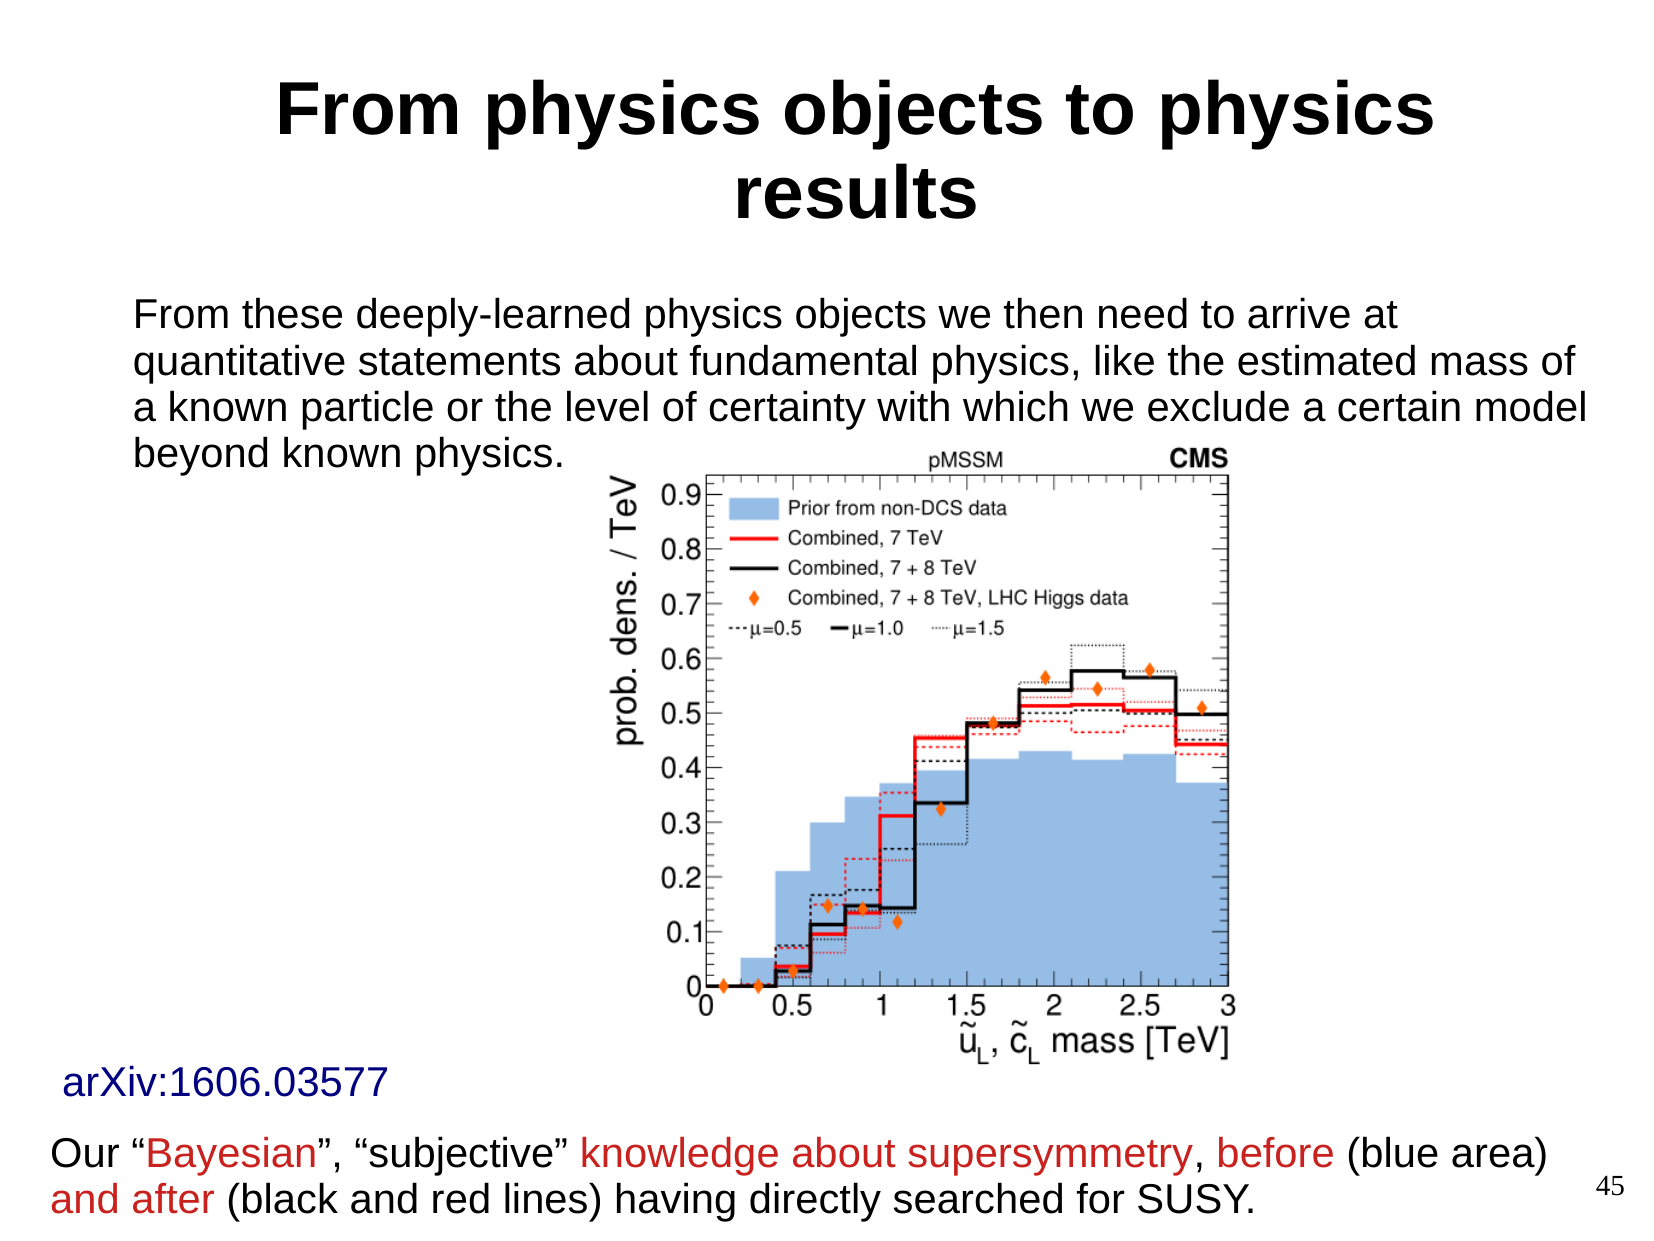

From physics objects to physics results
From these deeply-learned physics objects we then need to arrive at quantitative statements about fundamental physics, like the estimated mass of
a known particle or the level of certainty with which we exclude a certain model
beyond known physics.
arXiv:1606.03577
Our “Bayesian”, “subjective” knowledge about supersymmetry, before (blue area) and after (black and red lines) having directly searched for SUSY.
45